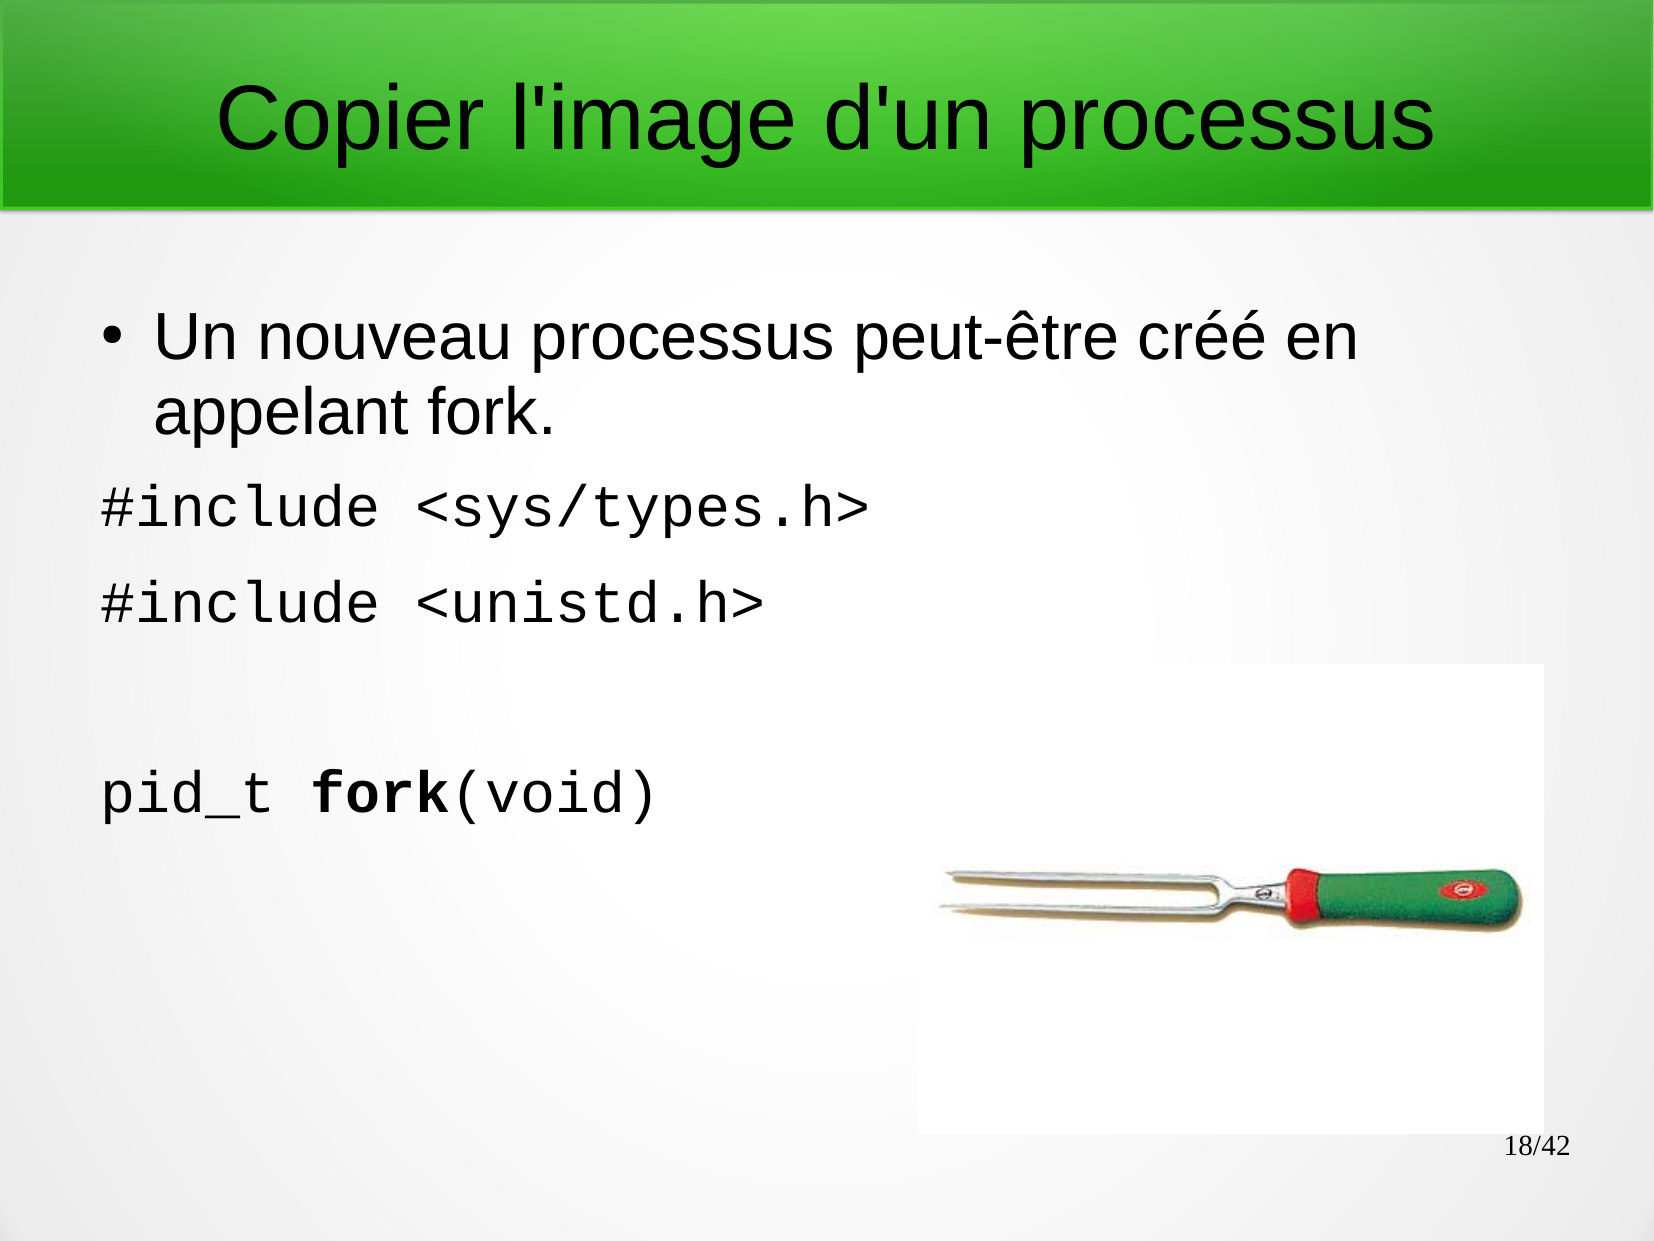

# Copier l'image d'un processus
Un nouveau processus peut-être créé en appelant fork.
#include <sys/types.h>
#include <unistd.h>
pid_t fork(void)
18